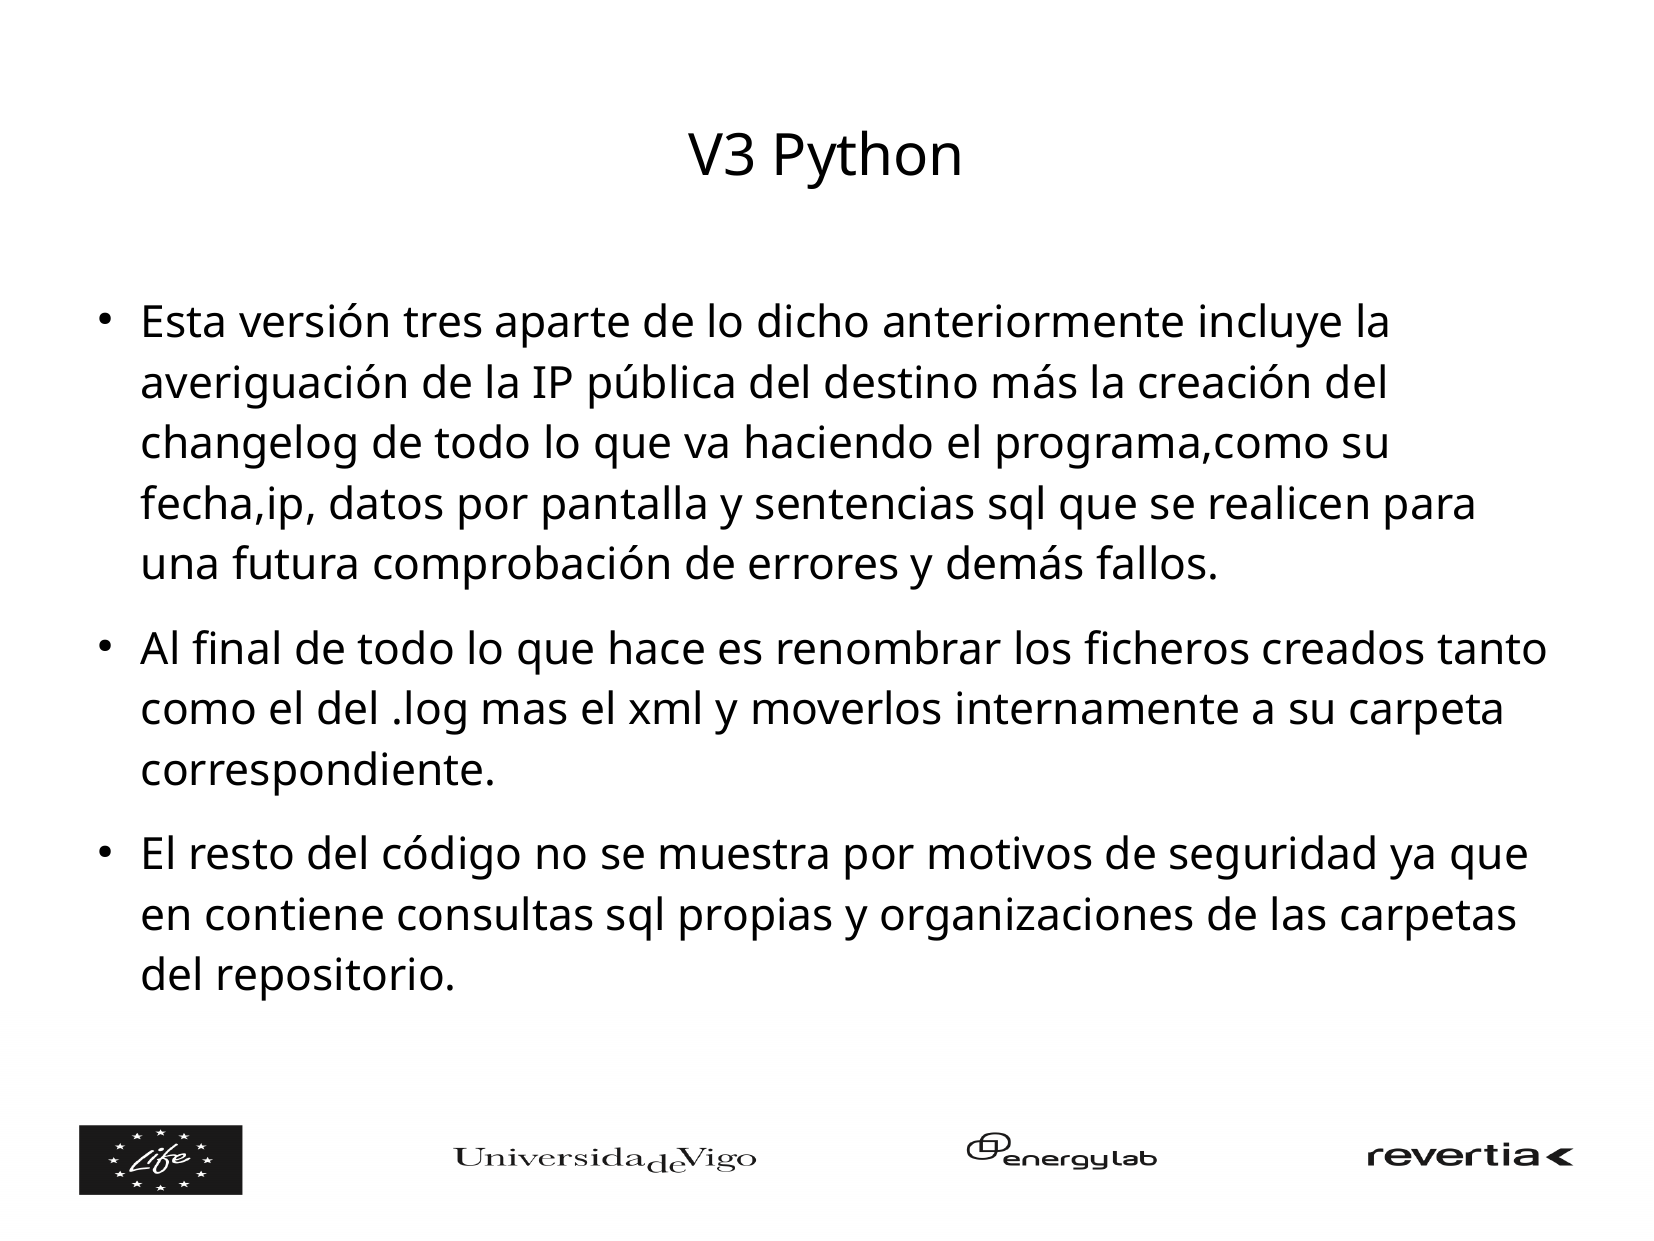

# V3 Python
Esta versión tres aparte de lo dicho anteriormente incluye la averiguación de la IP pública del destino más la creación del changelog de todo lo que va haciendo el programa,como su fecha,ip, datos por pantalla y sentencias sql que se realicen para una futura comprobación de errores y demás fallos.
Al final de todo lo que hace es renombrar los ficheros creados tanto como el del .log mas el xml y moverlos internamente a su carpeta correspondiente.
El resto del código no se muestra por motivos de seguridad ya que en contiene consultas sql propias y organizaciones de las carpetas del repositorio.